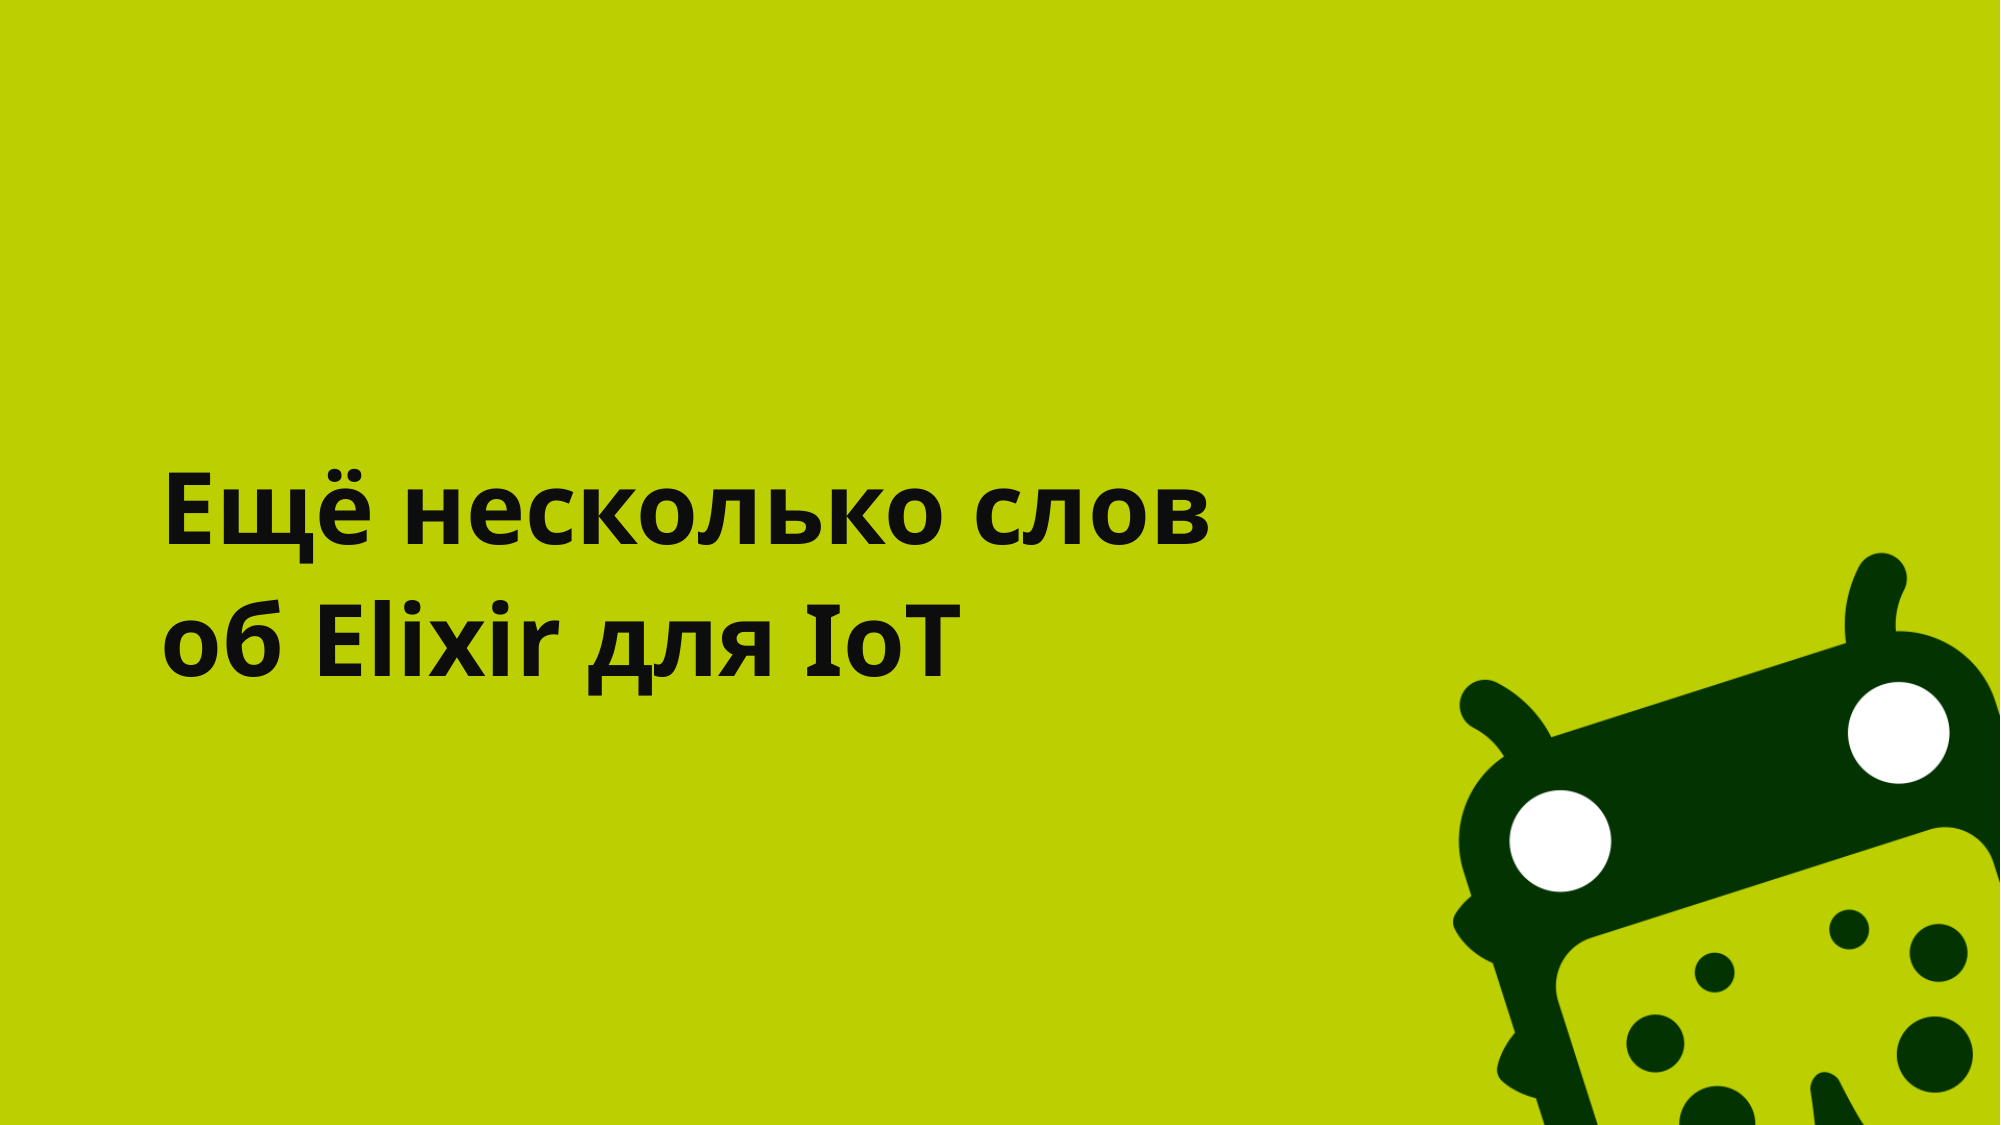

Ещё несколько слов
об Elixir для IoT